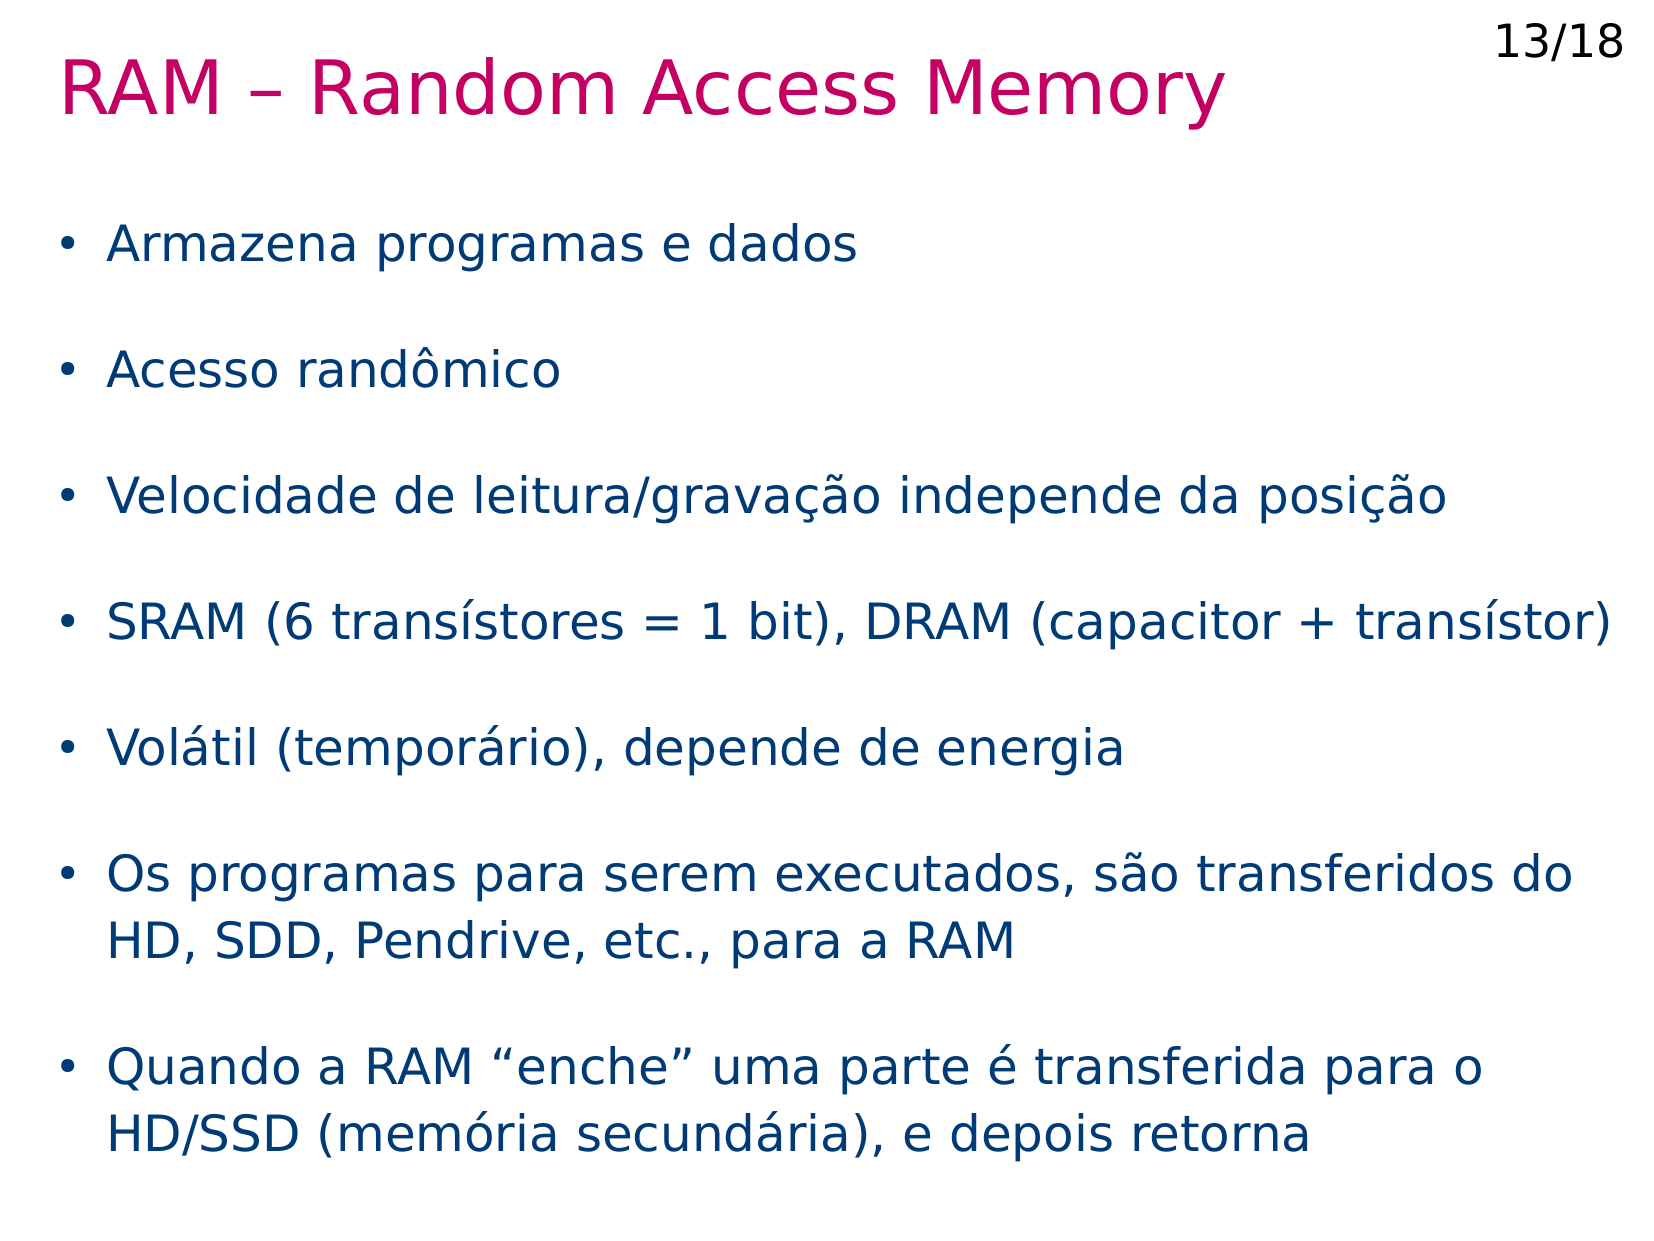

13
# RAM – Random Access Memory
Armazena programas e dados
Acesso randômico
Velocidade de leitura/gravação independe da posição
SRAM (6 transístores = 1 bit), DRAM (capacitor + transístor)
Volátil (temporário), depende de energia
Os programas para serem executados, são transferidos do HD, SDD, Pendrive, etc., para a RAM
Quando a RAM “enche” uma parte é transferida para o HD/SSD (memória secundária), e depois retorna